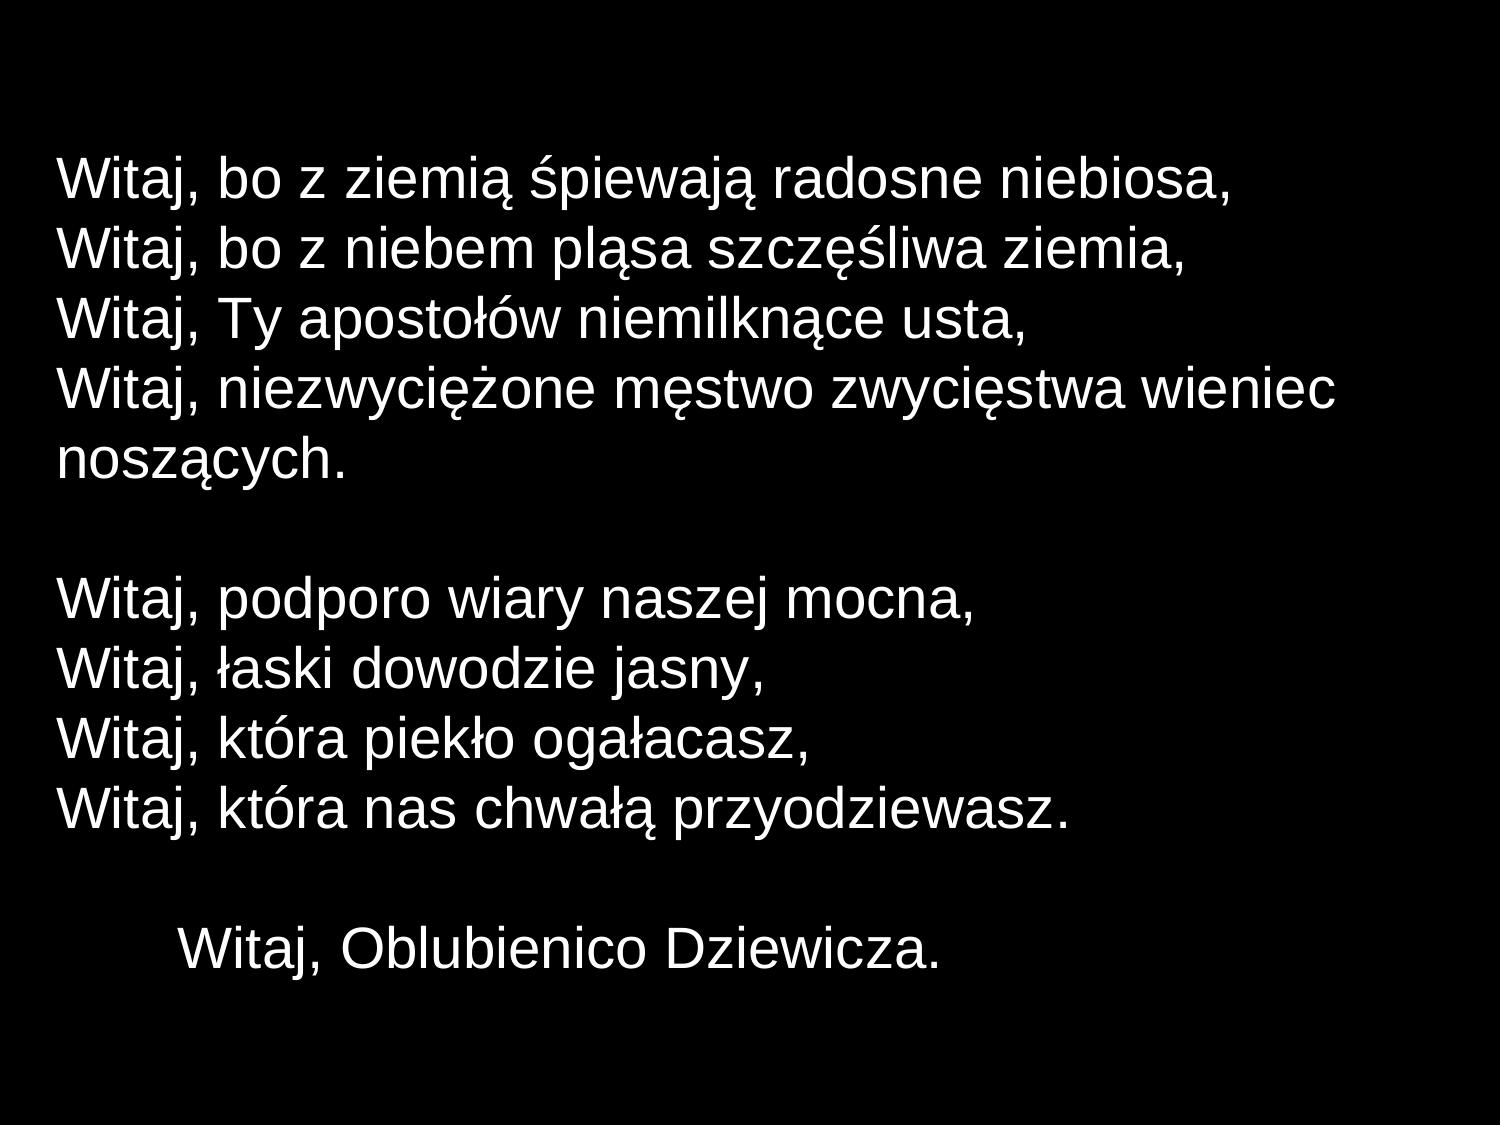

Witaj, bo z ziemią śpiewają radosne niebiosa,
Witaj, bo z niebem pląsa szczęśliwa ziemia,
Witaj, Ty apostołów niemilknące usta,
Witaj, niezwyciężone męstwo zwycięstwa wieniec noszących.
Witaj, podporo wiary naszej mocna,
Witaj, łaski dowodzie jasny,
Witaj, która piekło ogałacasz,
Witaj, która nas chwałą przyodziewasz.
Witaj, Oblubienico Dziewicza.